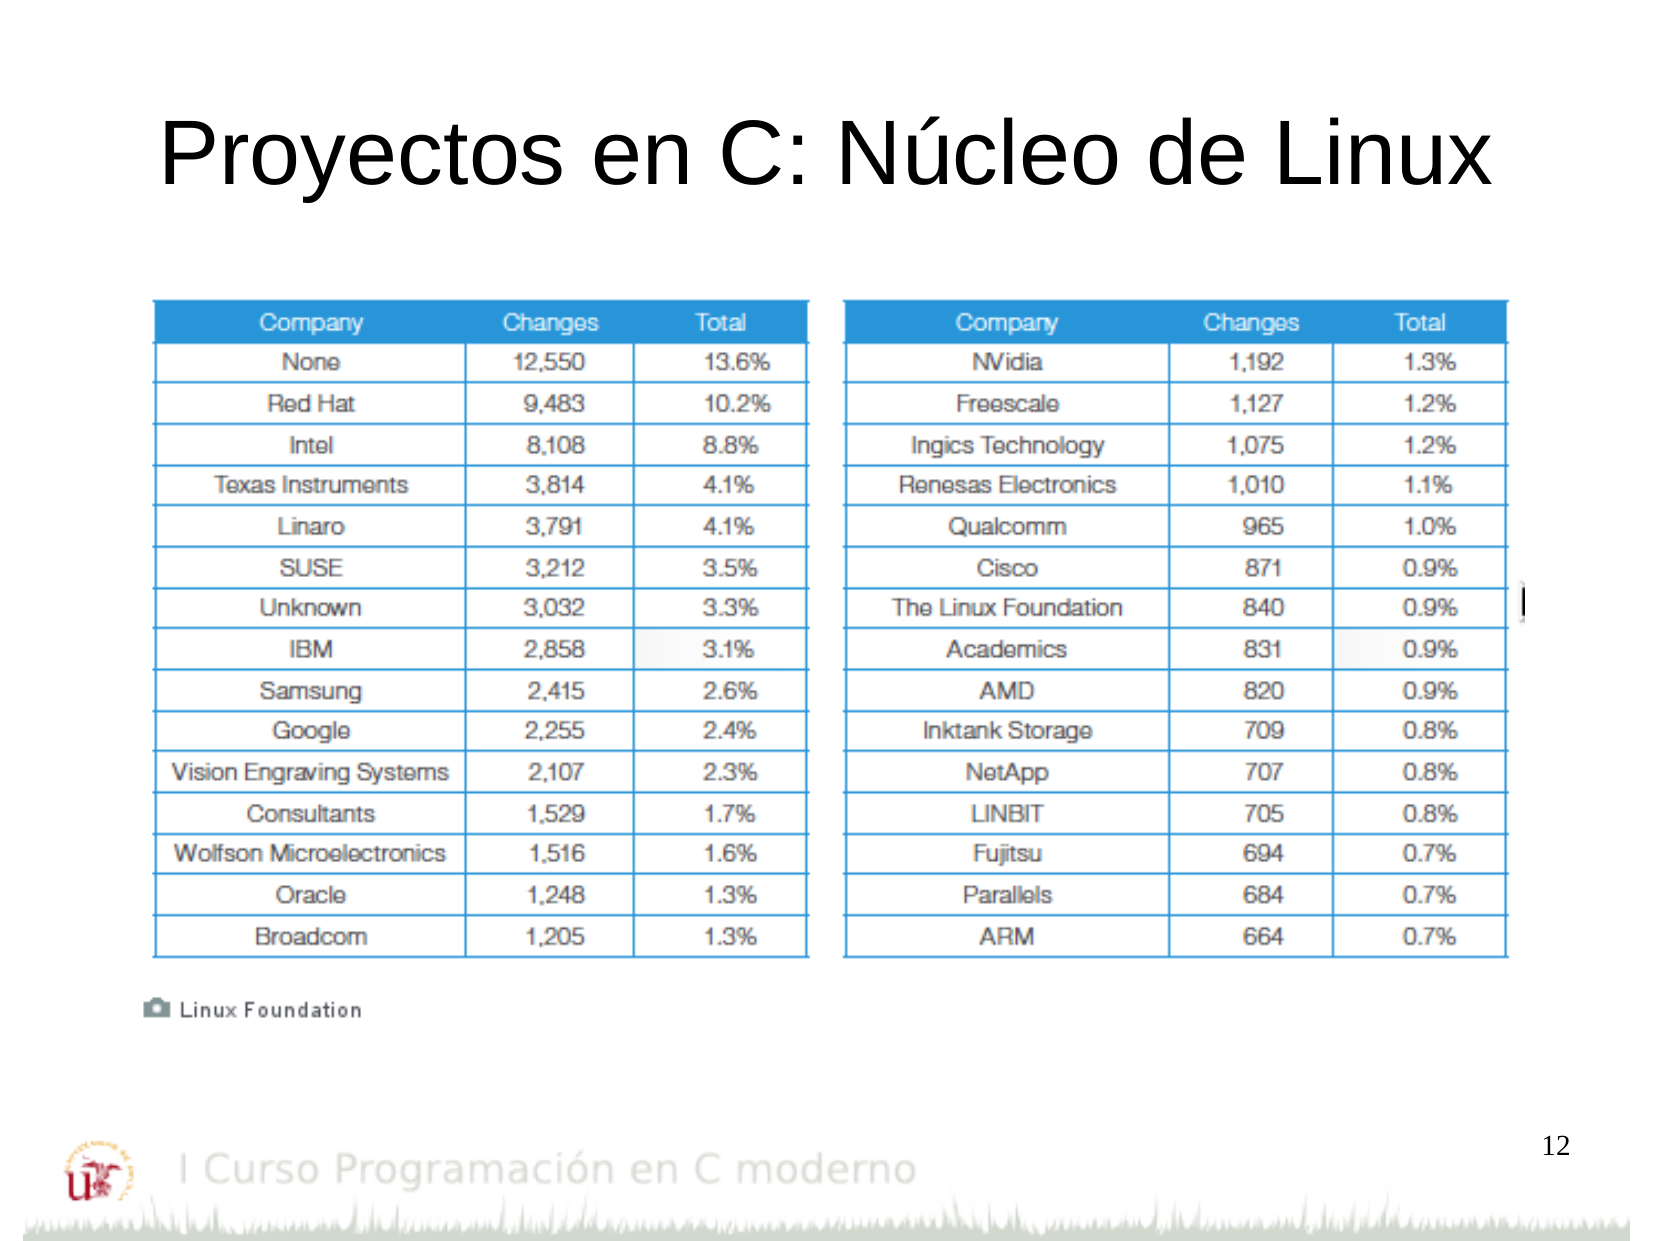

# Proyectos en C: Núcleo de Linux
12